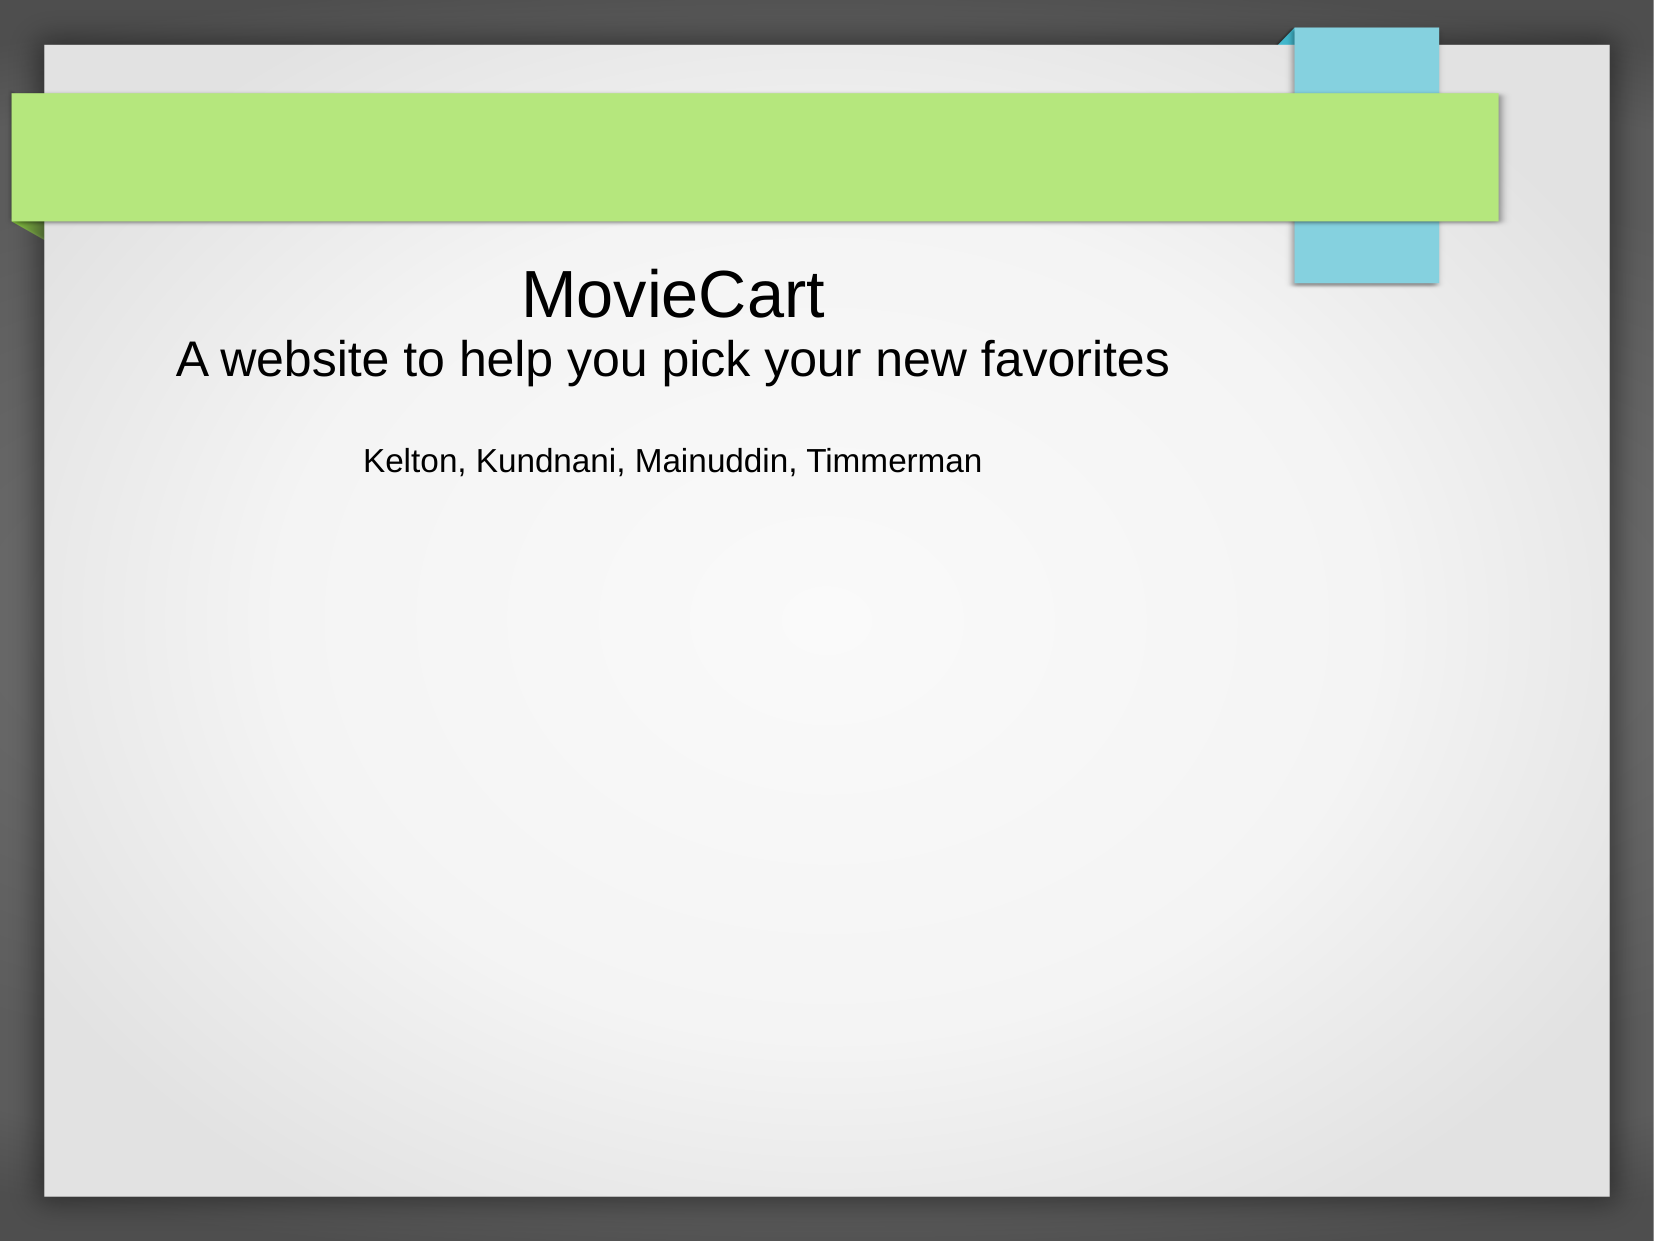

# MovieCart
A website to help you pick your new favorites
Kelton, Kundnani, Mainuddin, Timmerman